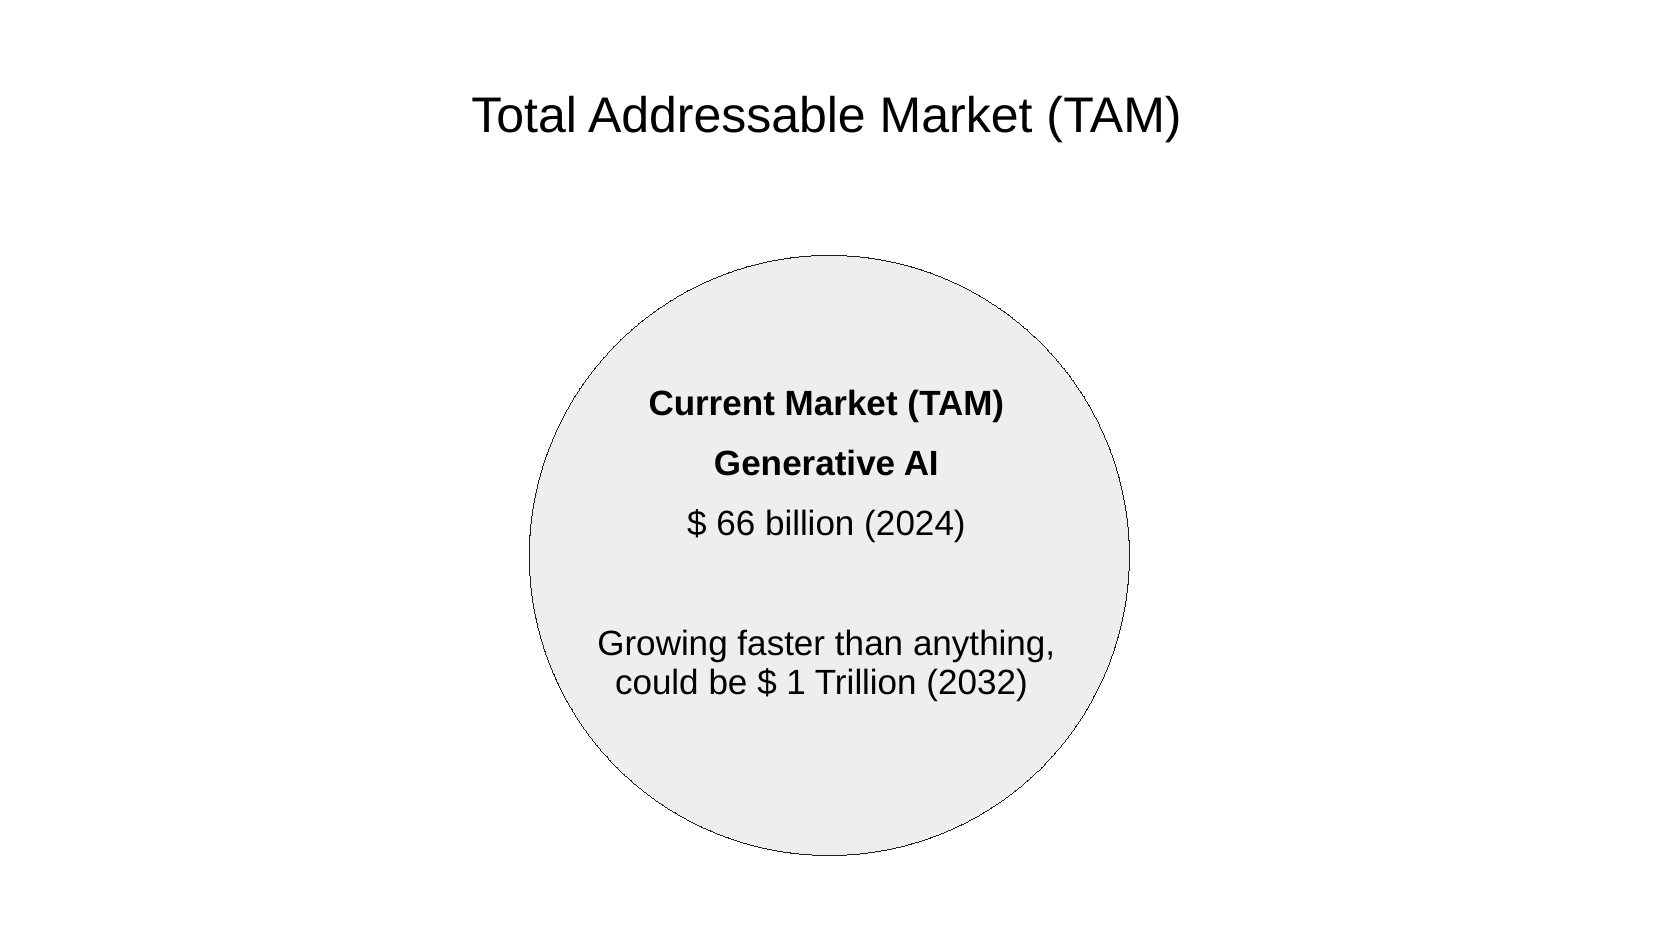

# Total Addressable Market (TAM)
Current Market (TAM)
Generative AI
$ 66 billion (2024)
Growing faster than anything, could be $ 1 Trillion (2032)